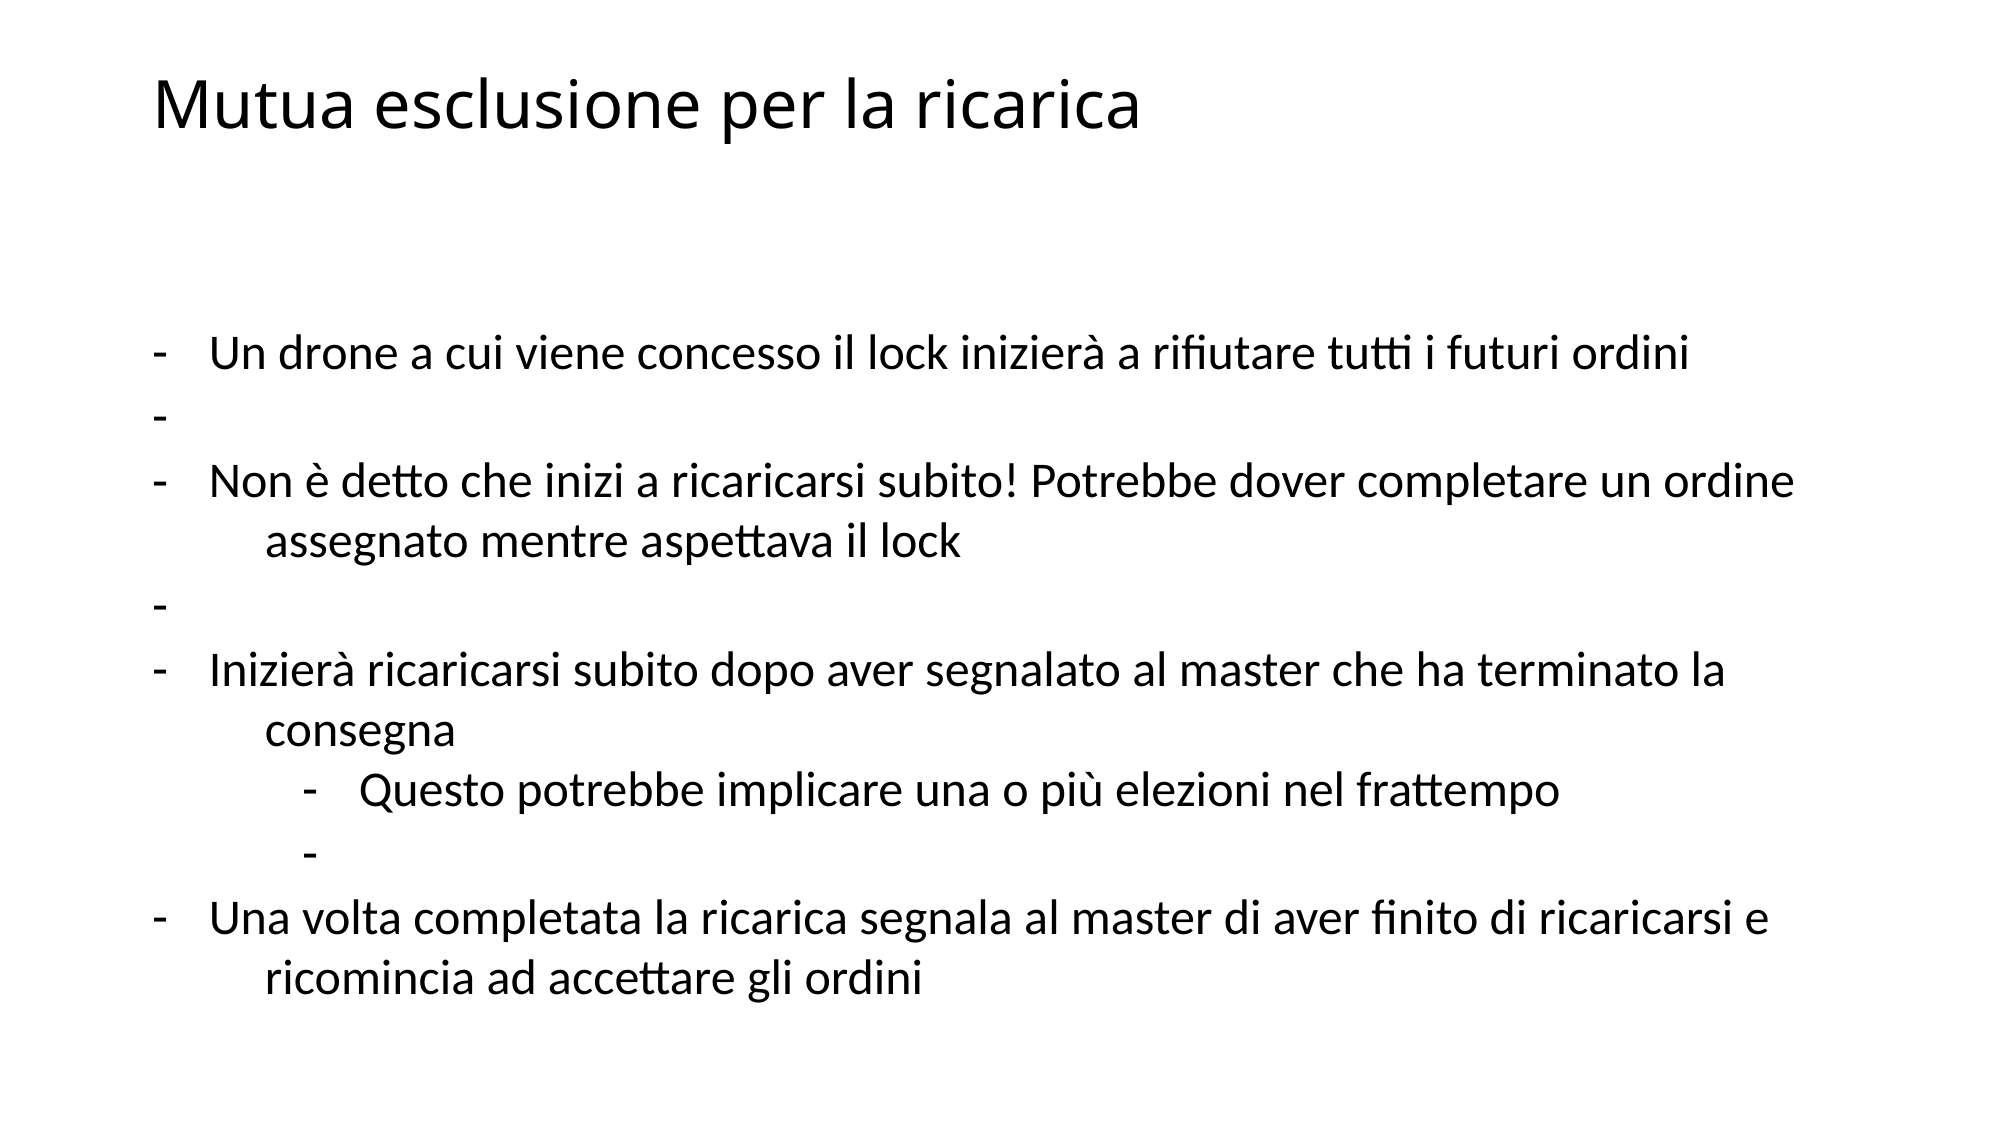

# Mutua esclusione per la ricarica
Un drone a cui viene concesso il lock inizierà a rifiutare tutti i futuri ordini
Non è detto che inizi a ricaricarsi subito! Potrebbe dover completare un ordine assegnato mentre aspettava il lock
Inizierà ricaricarsi subito dopo aver segnalato al master che ha terminato la consegna
Questo potrebbe implicare una o più elezioni nel frattempo
Una volta completata la ricarica segnala al master di aver finito di ricaricarsi e ricomincia ad accettare gli ordini